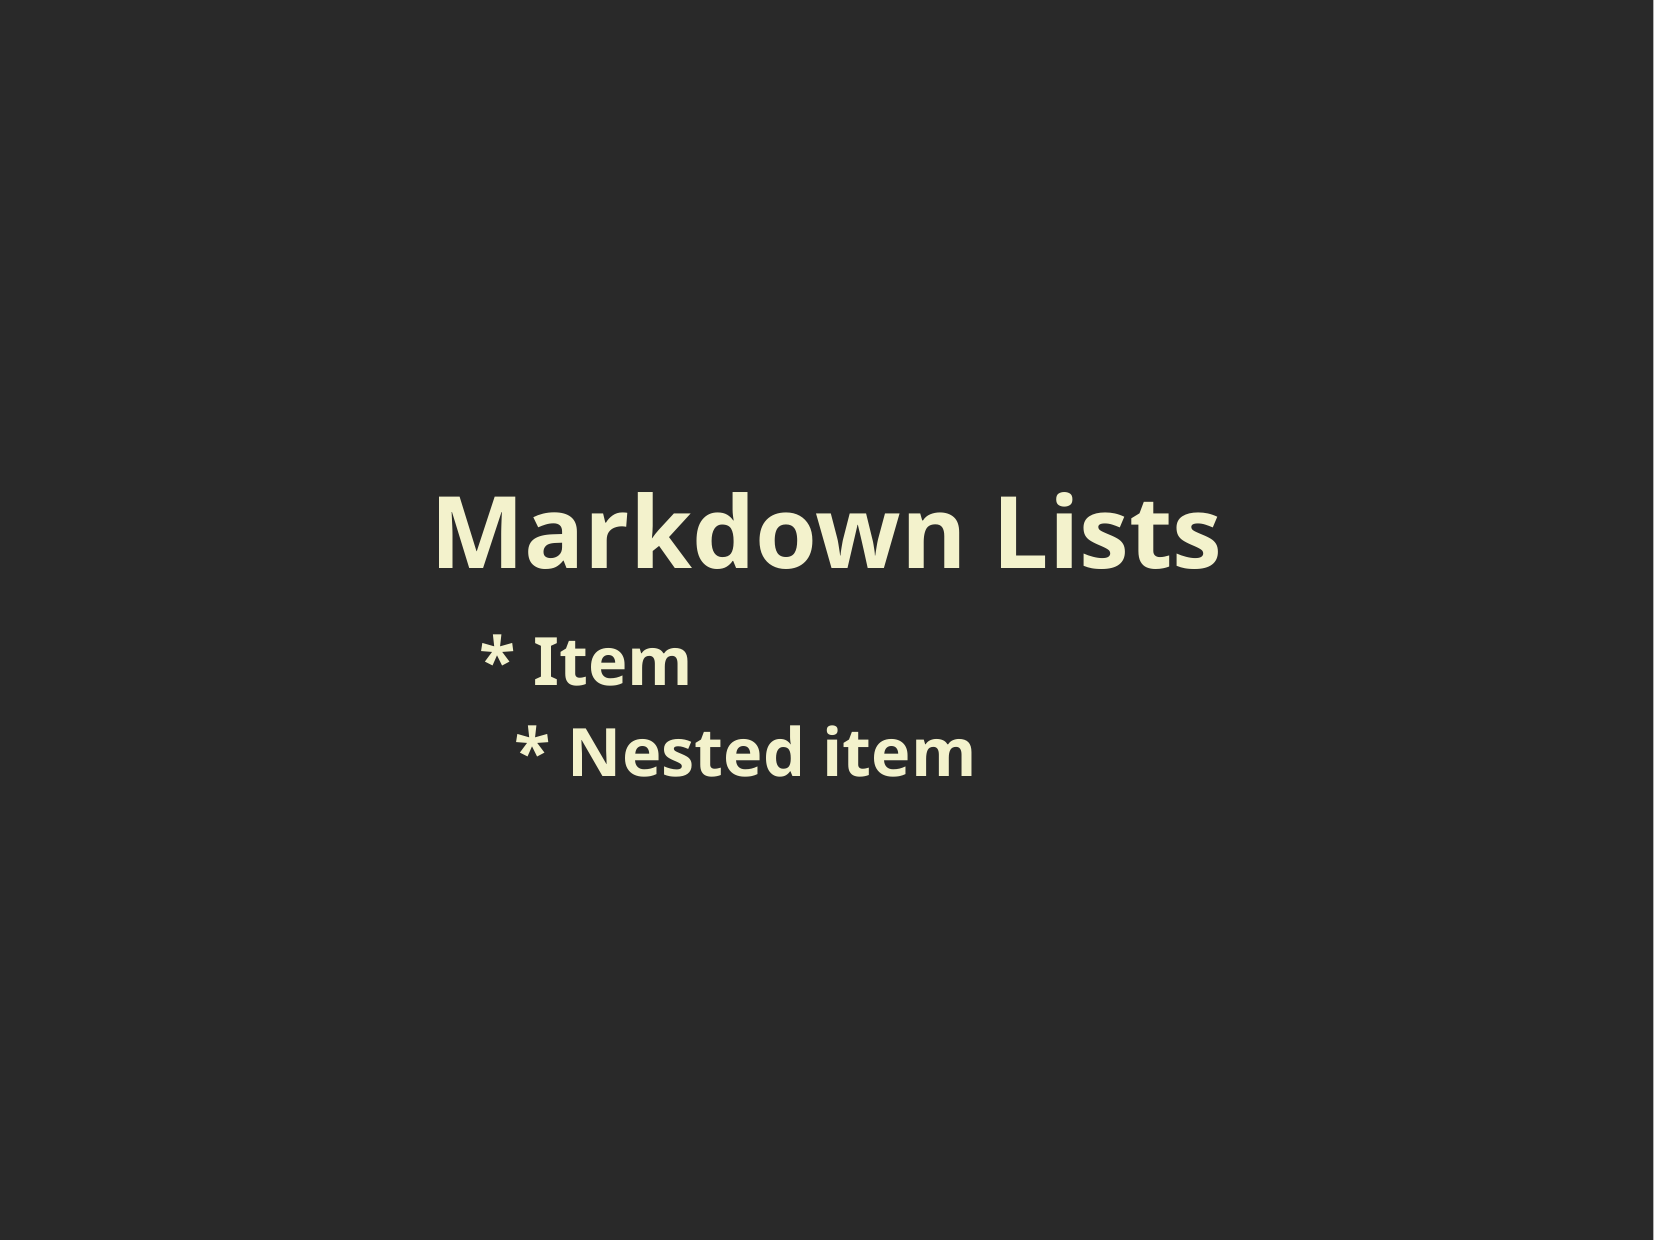

# Markdown Lists
* Item
 * Nested item